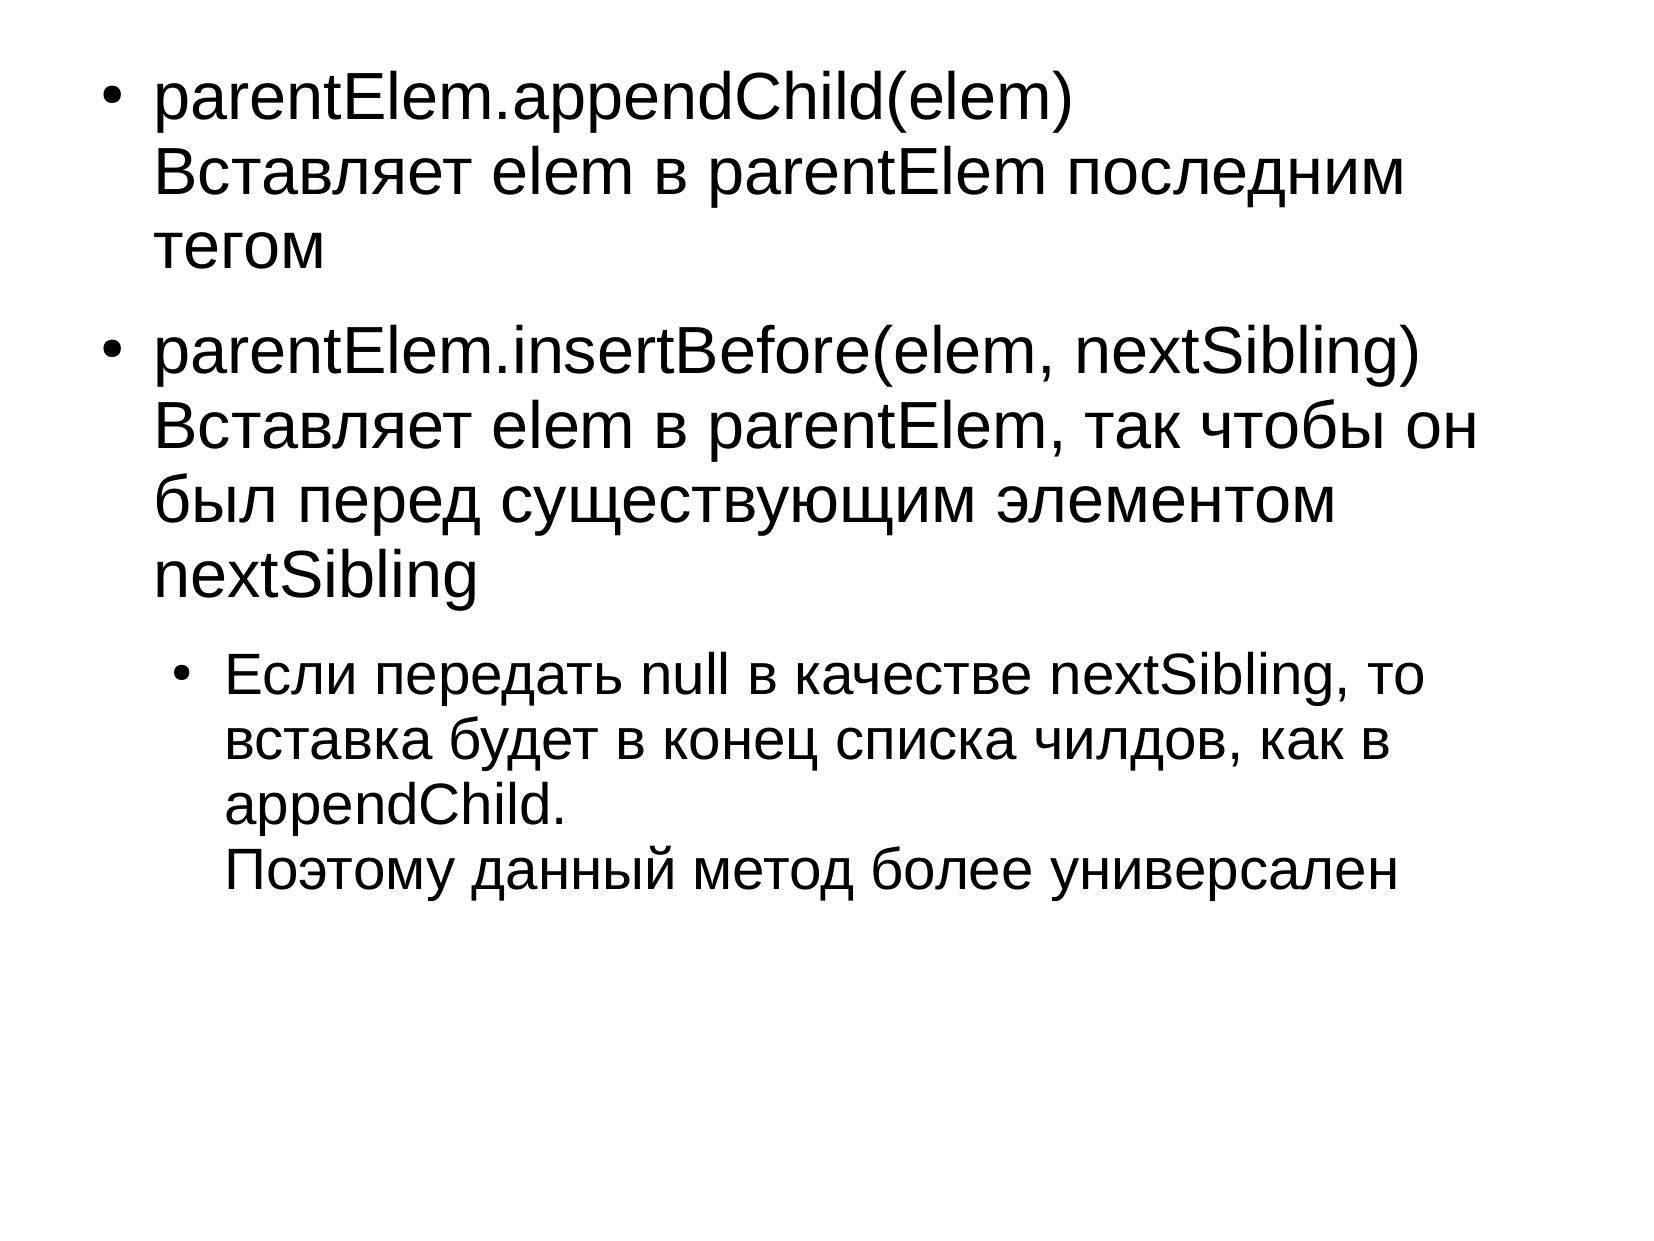

# parentElem.appendChild(elem) Вставляет elem в parentElem последним тегом
parentElem.insertBefore(elem, nextSibling)
Вставляет elem в parentElem, так чтобы он был перед существующим элементом nextSibling
Если передать null в качестве nextSibling, то вставка будет в конец списка чилдов, как в appendChild.
Поэтому данный метод более универсален